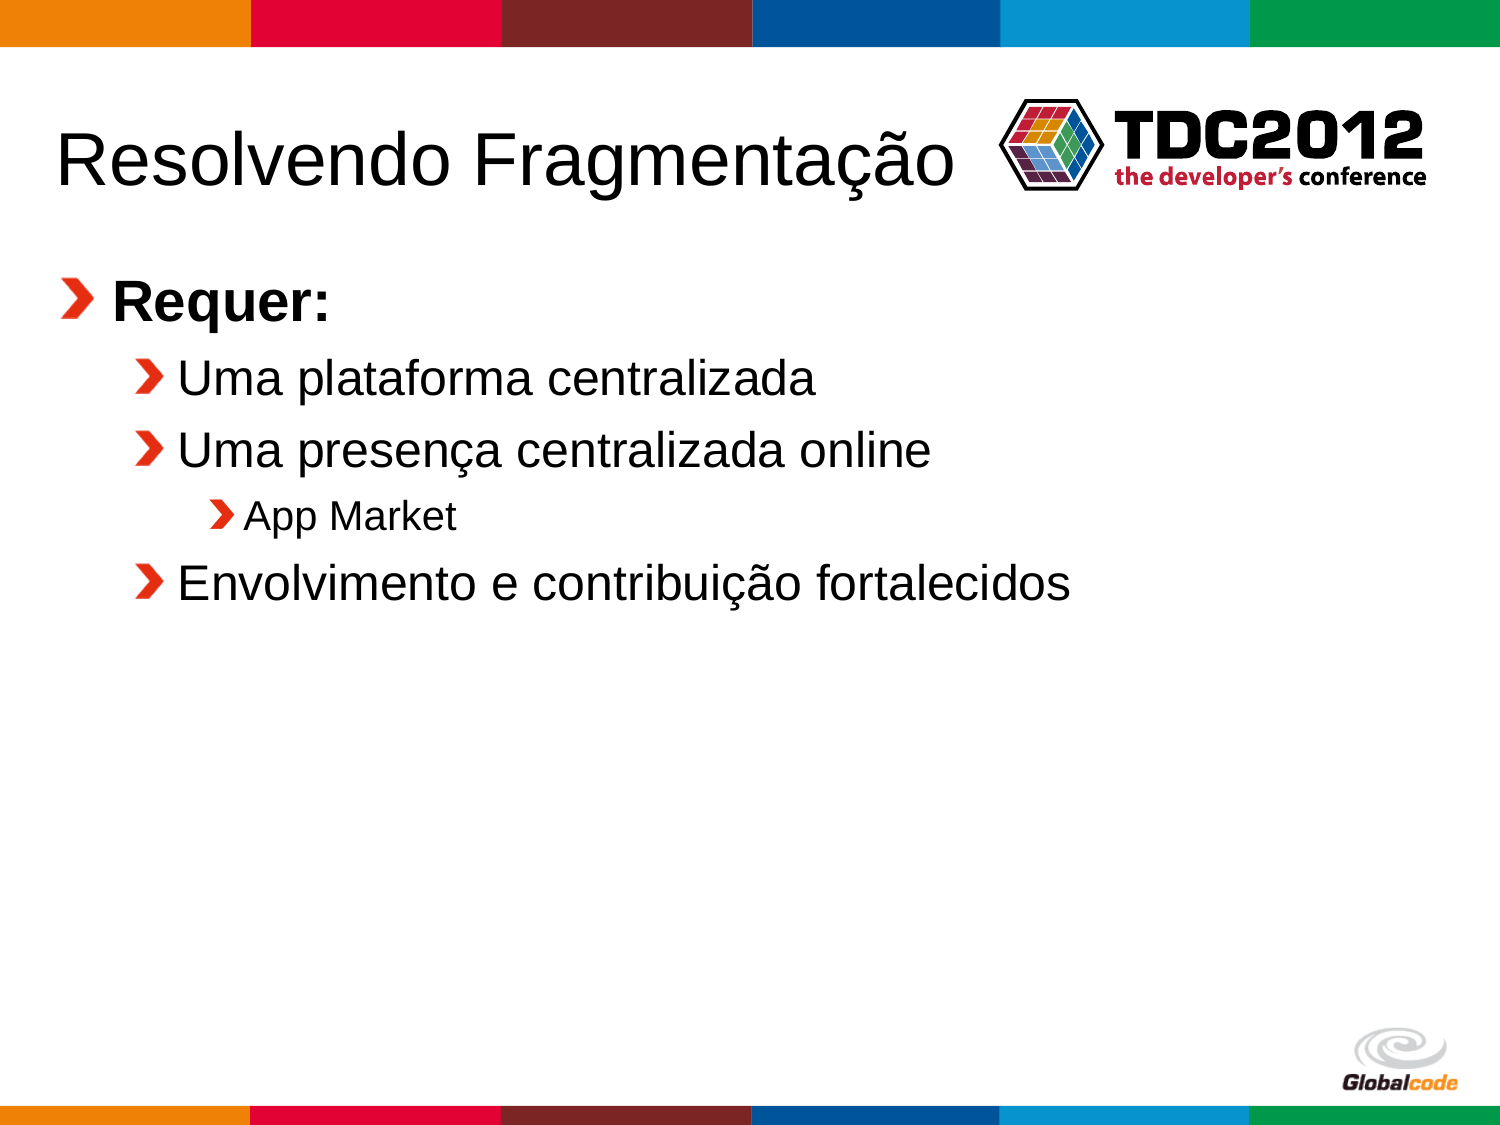

# Resolvendo Fragmentação
Requer:
Uma plataforma centralizada
Uma presença centralizada online
App Market
Envolvimento e contribuição fortalecidos